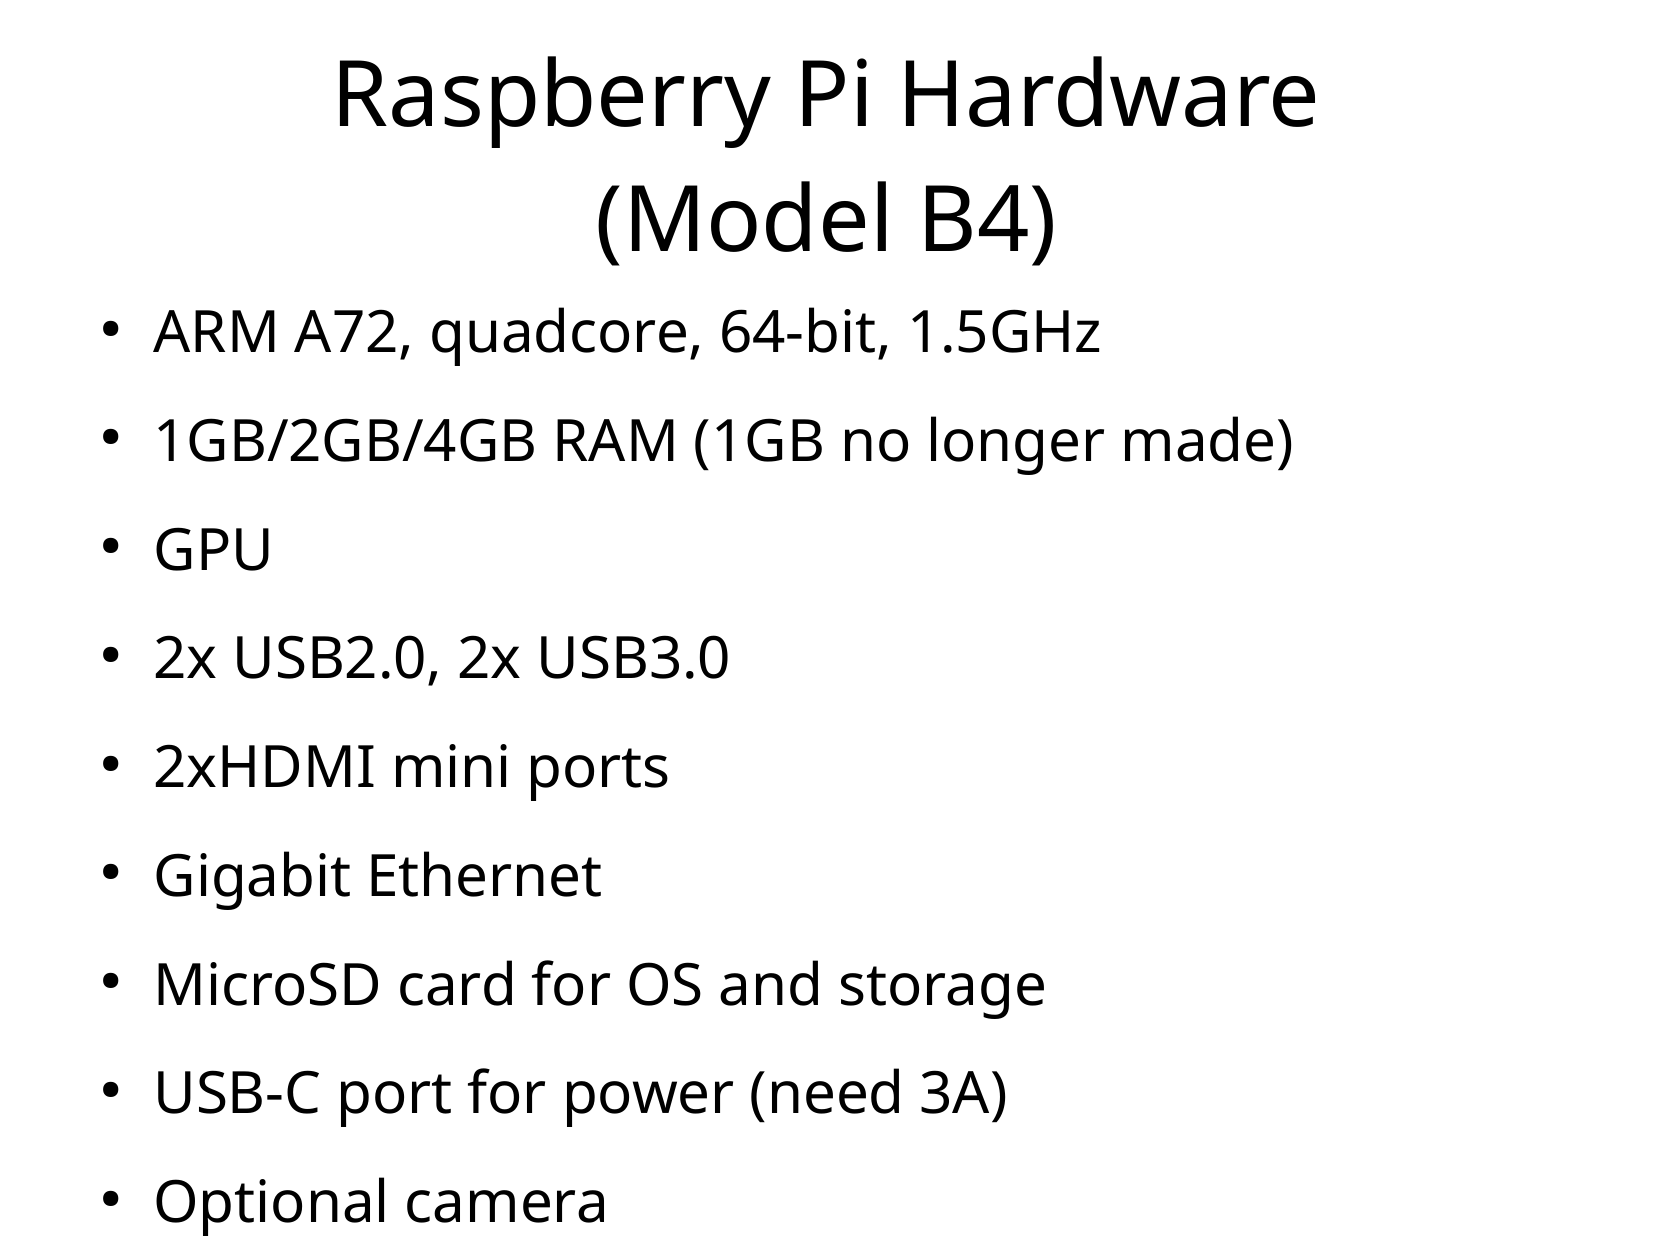

# Raspberry Pi Hardware (Model B4)
ARM A72, quadcore, 64-bit, 1.5GHz
1GB/2GB/4GB RAM (1GB no longer made)
GPU
2x USB2.0, 2x USB3.0
2xHDMI mini ports
Gigabit Ethernet
MicroSD card for OS and storage
USB-C port for power (need 3A)
Optional camera